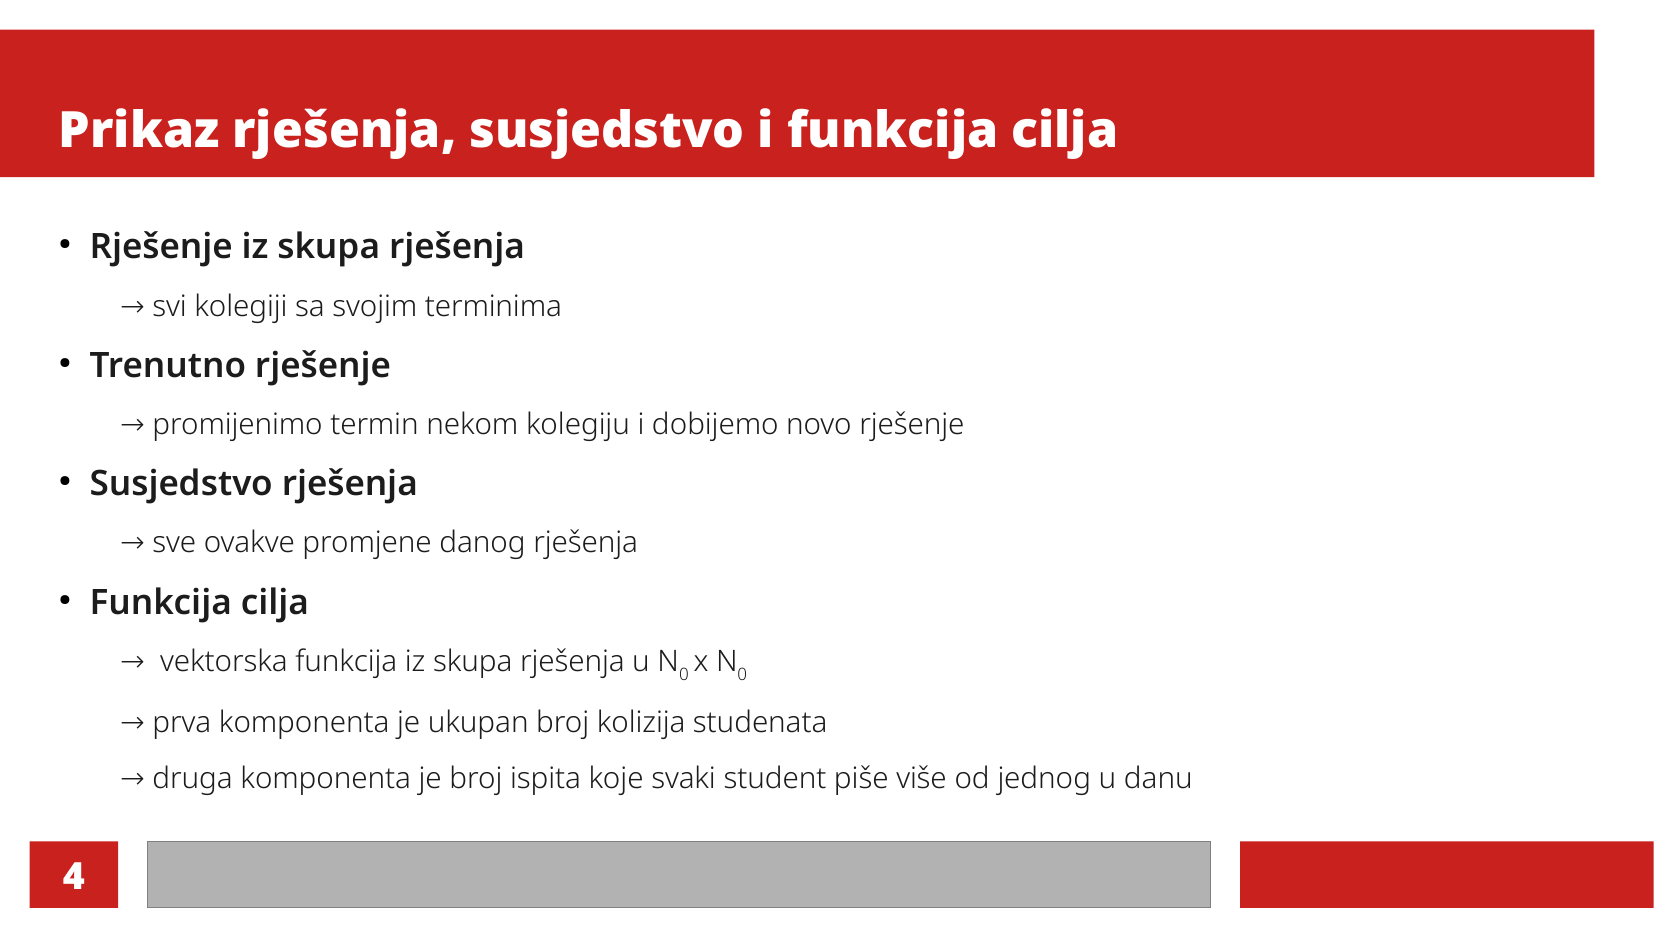

# Prikaz rješenja, susjedstvo i funkcija cilja
Rješenje iz skupa rješenja
→ svi kolegiji sa svojim terminima
Trenutno rješenje
→ promijenimo termin nekom kolegiju i dobijemo novo rješenje
Susjedstvo rješenja
→ sve ovakve promjene danog rješenja
Funkcija cilja
→ vektorska funkcija iz skupa rješenja u N0 x N0
→ prva komponenta je ukupan broj kolizija studenata
→ druga komponenta je broj ispita koje svaki student piše više od jednog u danu
4